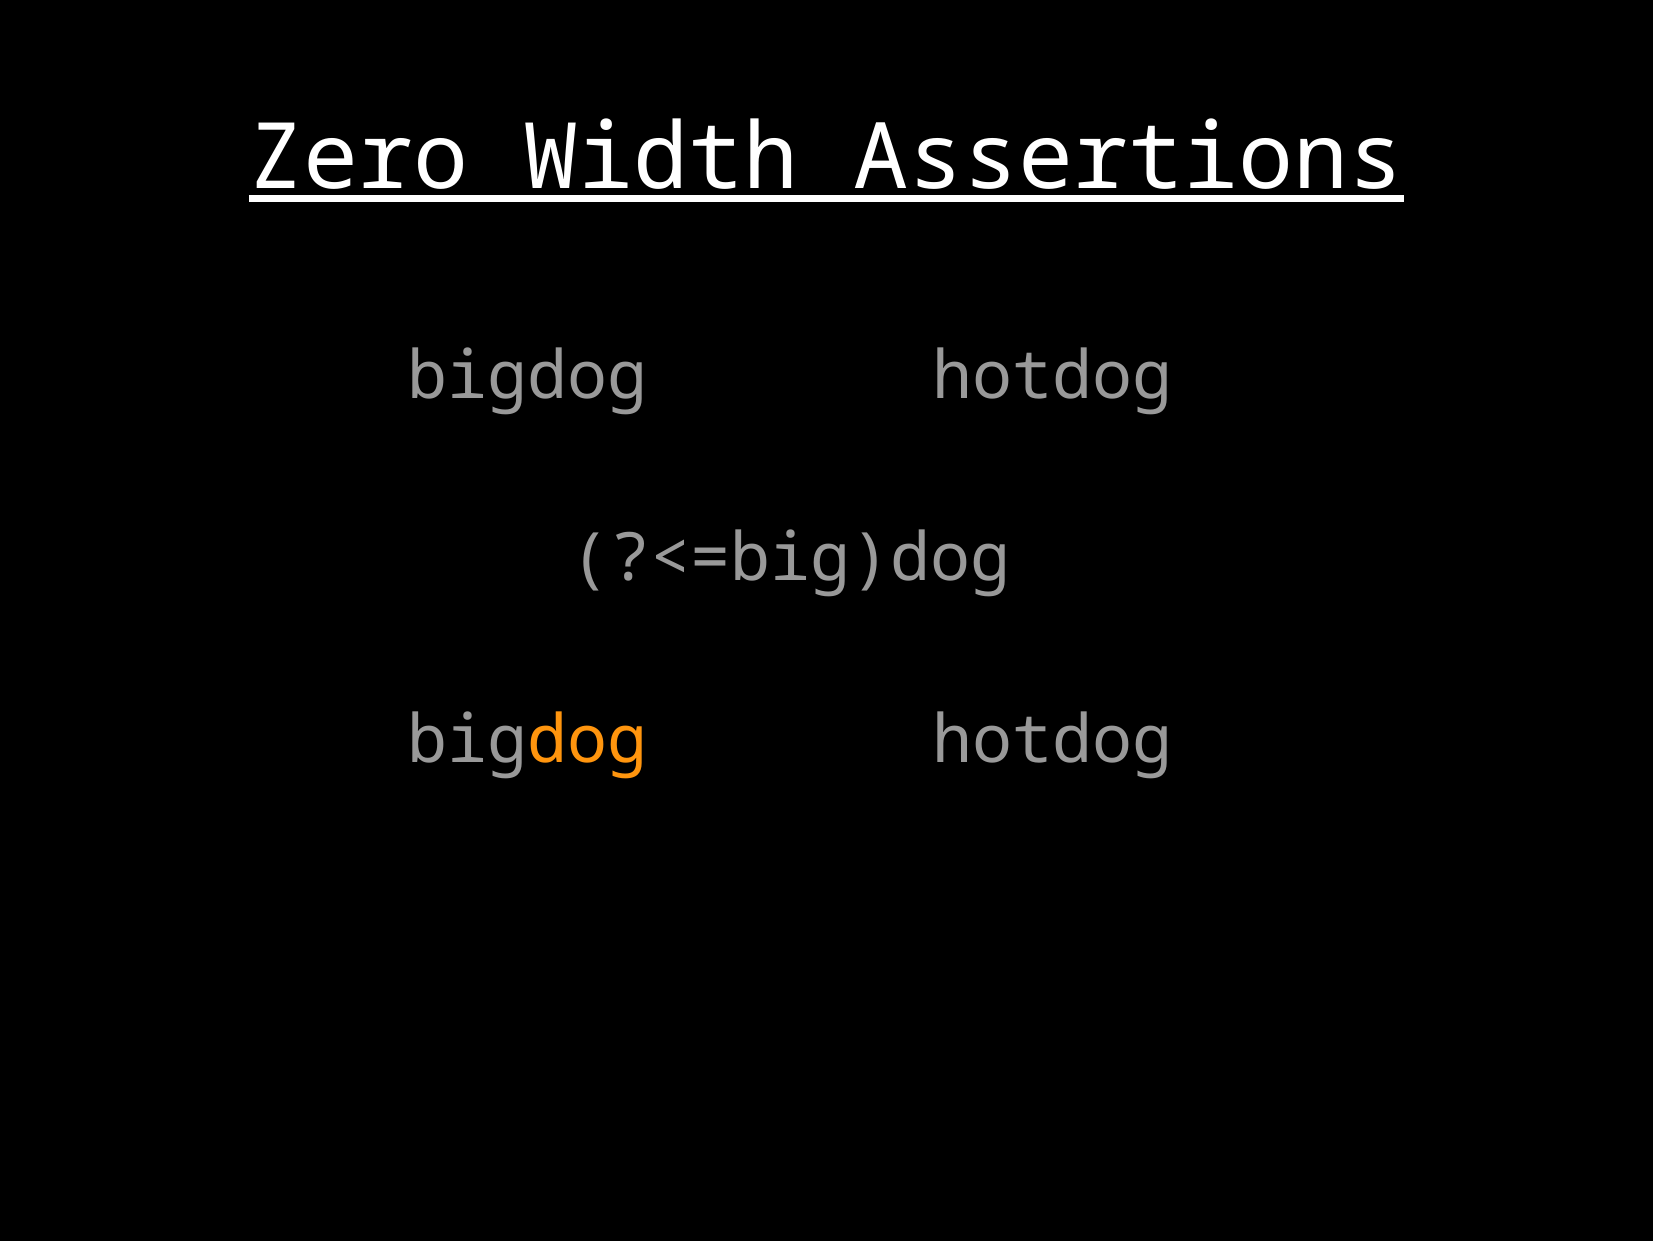

# Zero Width Assertions
bigdog				hotdog
(?<=big)dog
bigdog				hotdog